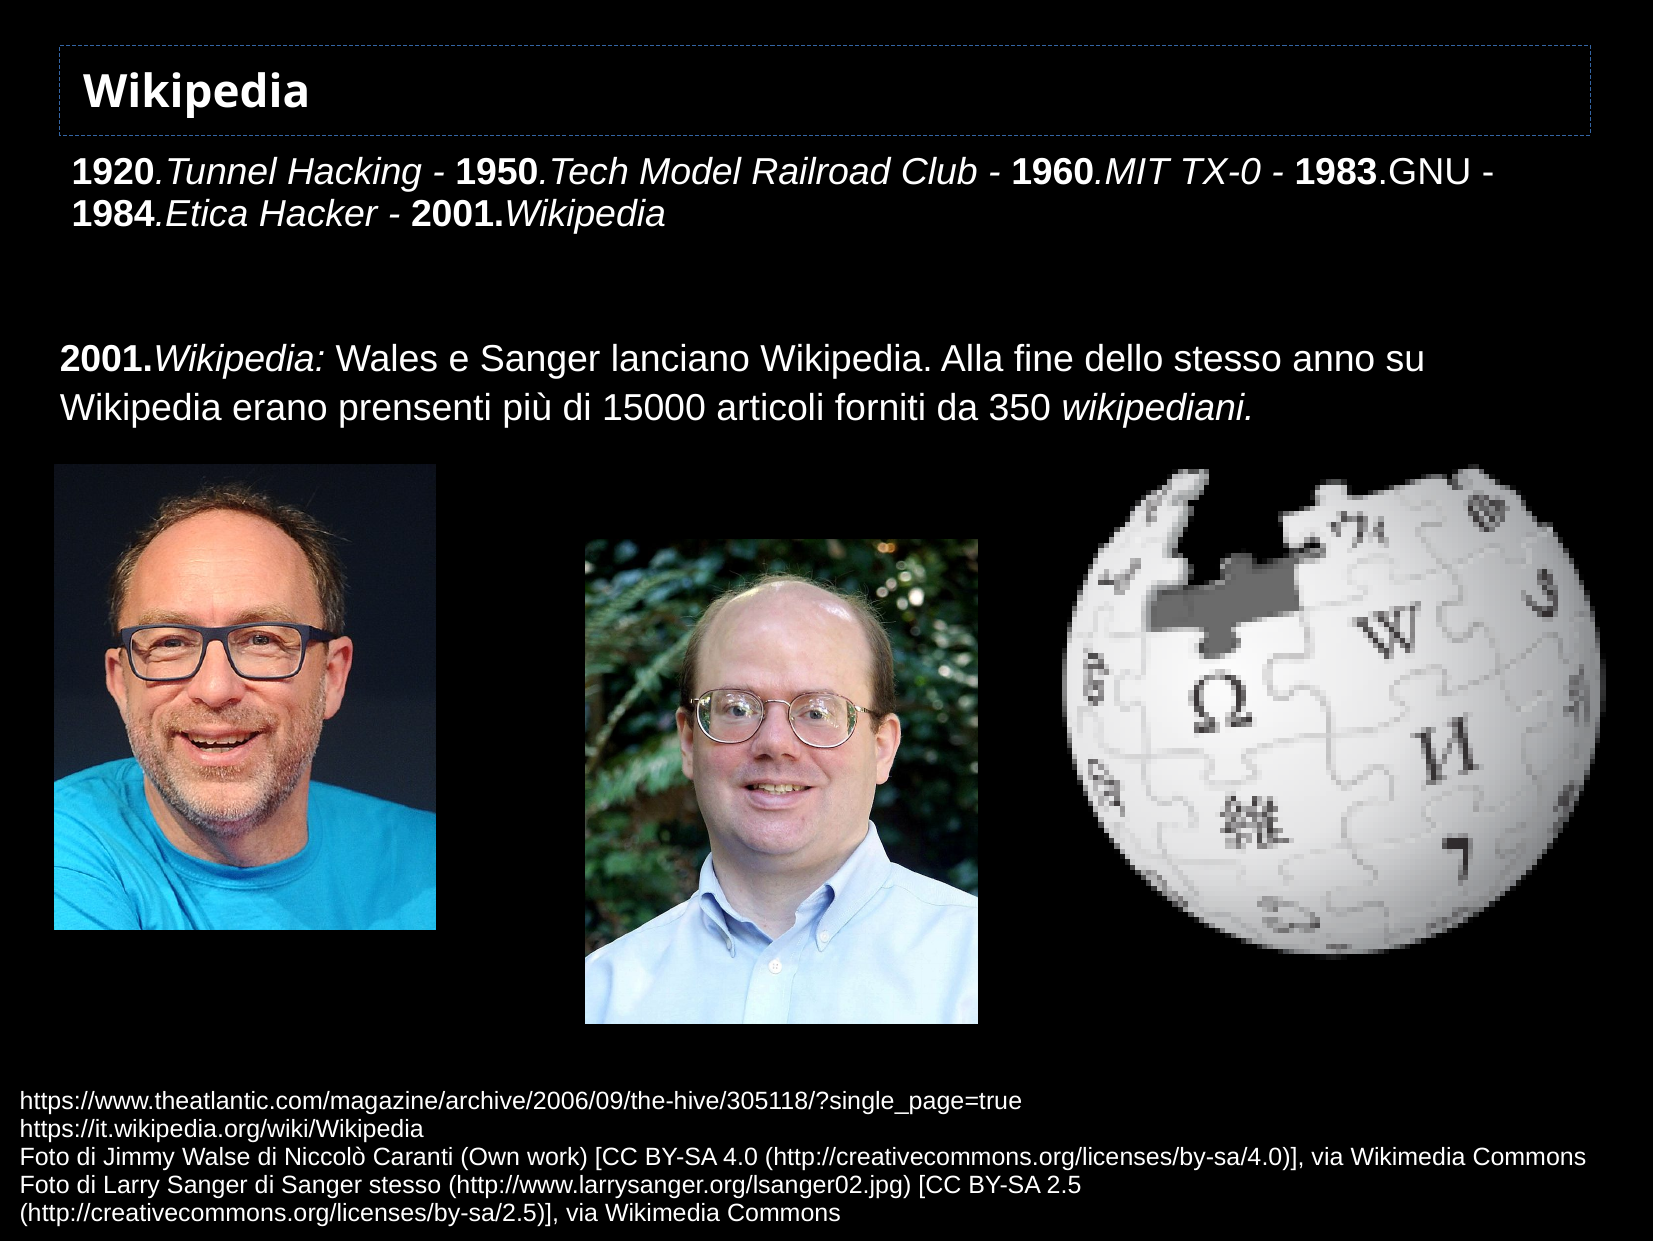

# Wikipedia
1920.Tunnel Hacking - 1950.Tech Model Railroad Club - 1960.MIT TX-0 - 1983.GNU - 1984.Etica Hacker - 2001.Wikipedia
2001.Wikipedia: Wales e Sanger lanciano Wikipedia. Alla fine dello stesso anno su Wikipedia erano prensenti più di 15000 articoli forniti da 350 wikipediani.
https://www.theatlantic.com/magazine/archive/2006/09/the-hive/305118/?single_page=true
https://it.wikipedia.org/wiki/Wikipedia
Foto di Jimmy Walse di Niccolò Caranti (Own work) [CC BY-SA 4.0 (http://creativecommons.org/licenses/by-sa/4.0)], via Wikimedia Commons
Foto di Larry Sanger di Sanger stesso (http://www.larrysanger.org/lsanger02.jpg) [CC BY-SA 2.5 (http://creativecommons.org/licenses/by-sa/2.5)], via Wikimedia Commons